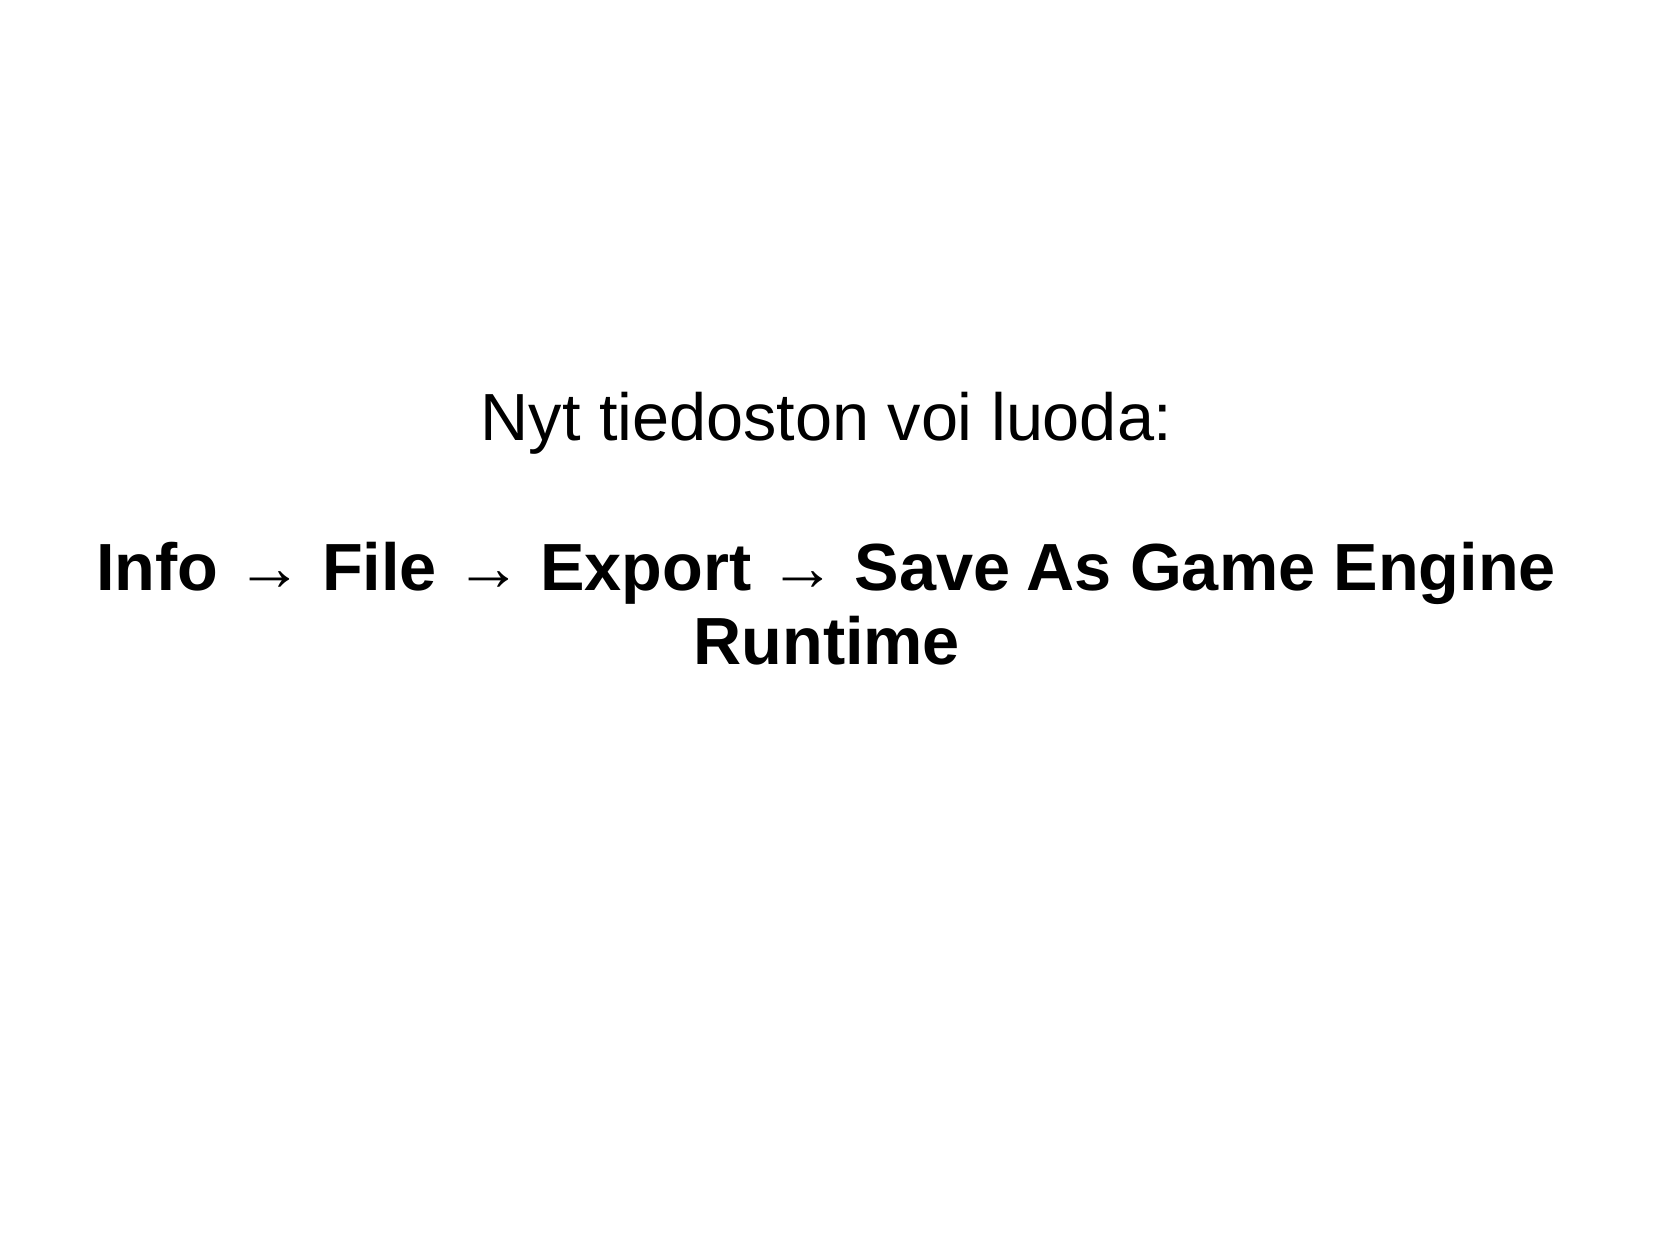

# Nyt tiedoston voi luoda:
Info → File → Export → Save As Game Engine Runtime